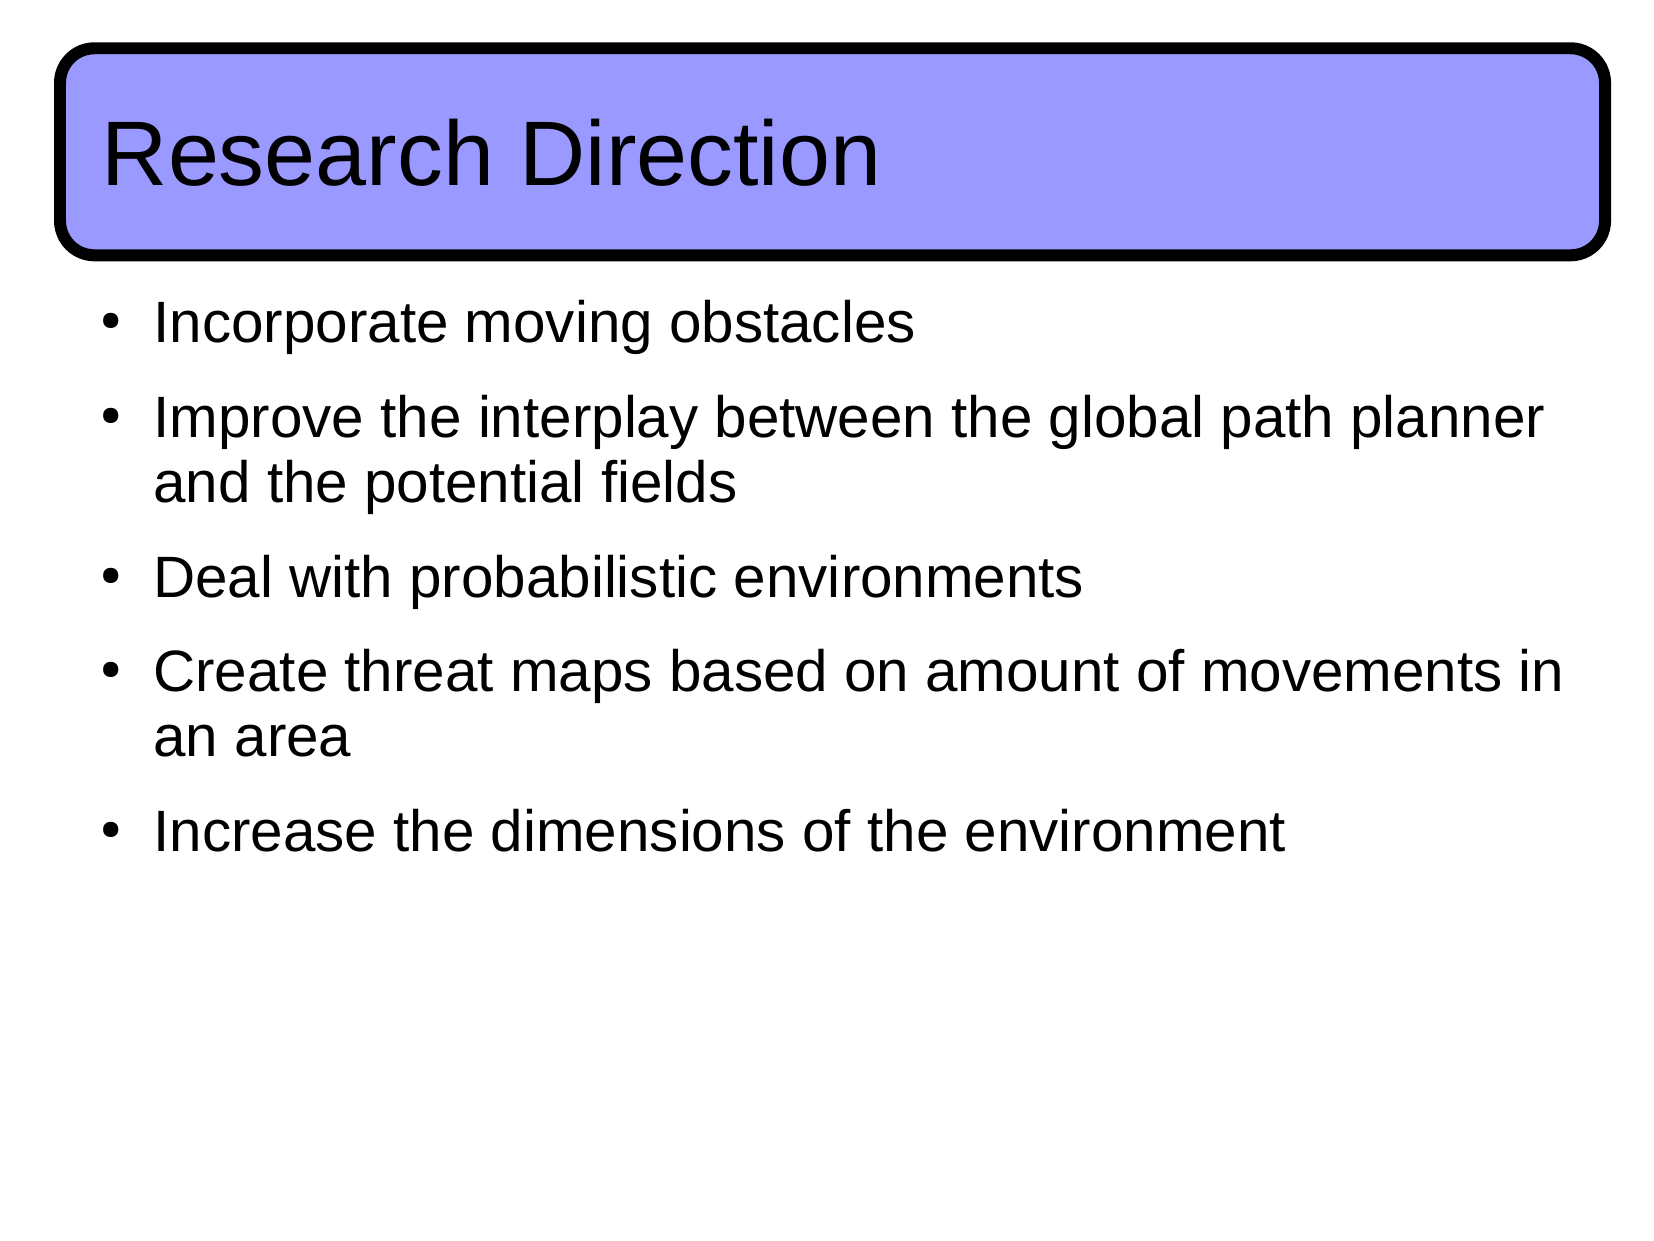

#
Swarm Motion
Research Direction
Incorporate moving obstacles
Improve the interplay between the global path planner and the potential fields
Deal with probabilistic environments
Create threat maps based on amount of movements in an area
Increase the dimensions of the environment